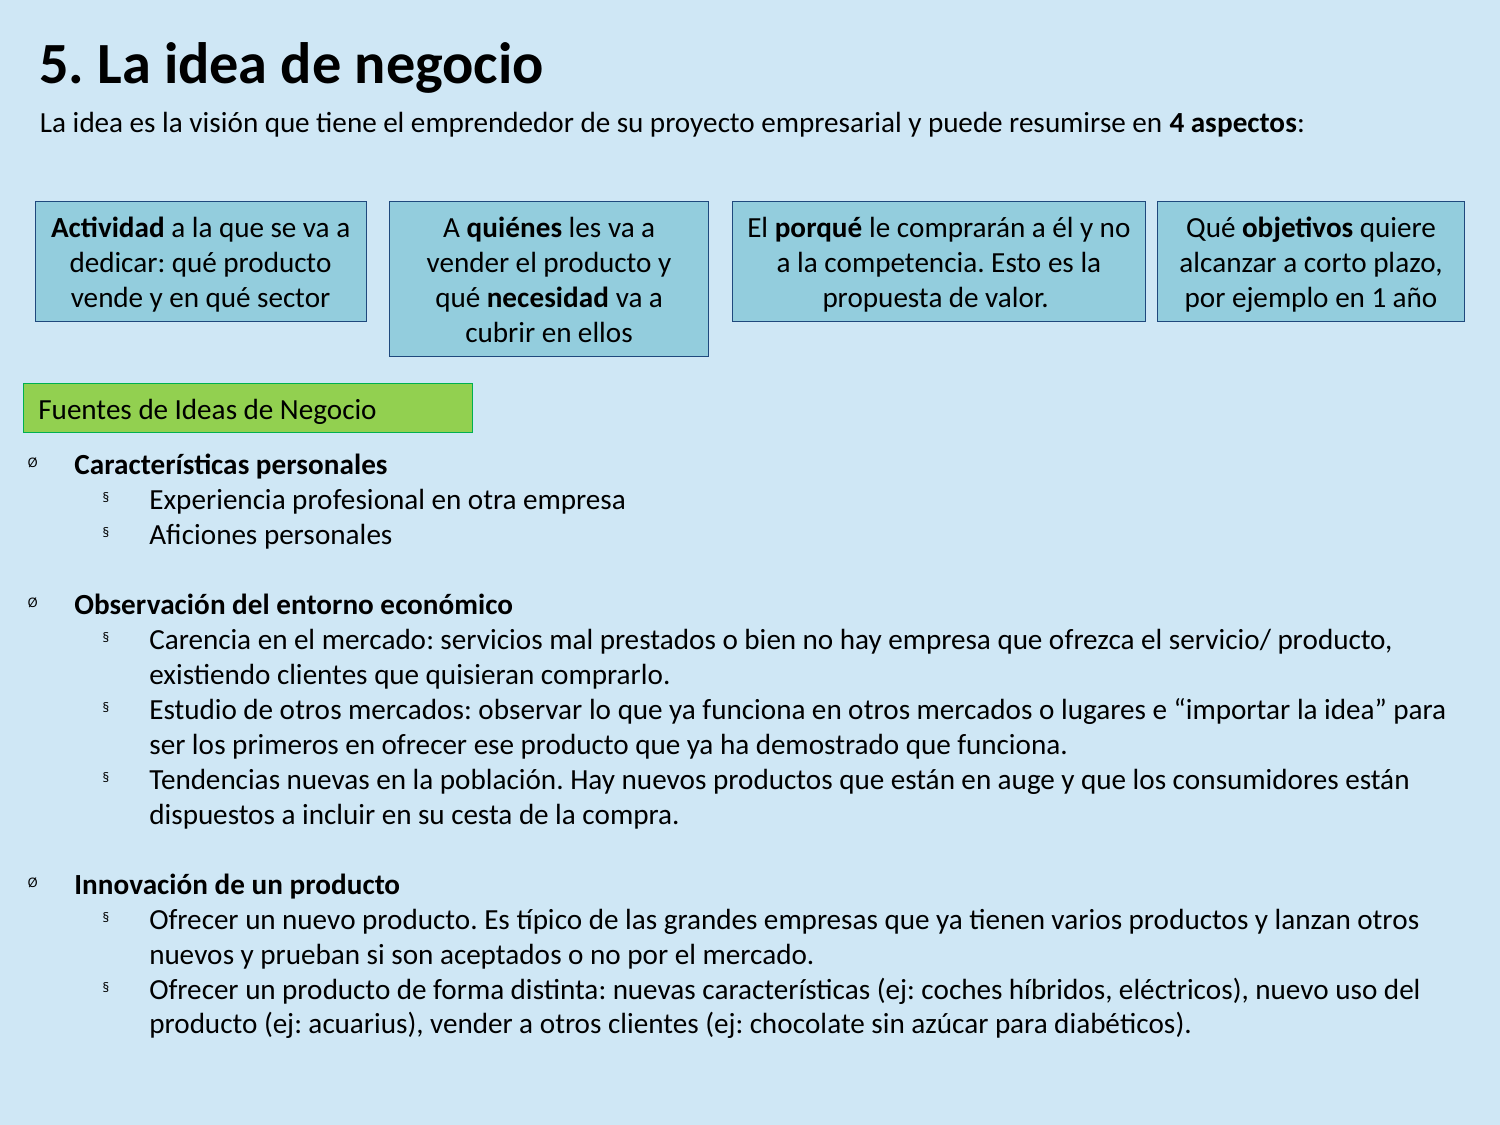

5. La idea de negocio
La idea es la visión que tiene el emprendedor de su proyecto empresarial y puede resumirse en 4 aspectos:
Actividad a la que se va a dedicar: qué producto vende y en qué sector
A quiénes les va a vender el producto y qué necesidad va a cubrir en ellos
El porqué le comprarán a él y no a la competencia. Esto es la propuesta de valor.
Qué objetivos quiere alcanzar a corto plazo, por ejemplo en 1 año
Fuentes de Ideas de Negocio
Características personales
Experiencia profesional en otra empresa
Aficiones personales
Observación del entorno económico
Carencia en el mercado: servicios mal prestados o bien no hay empresa que ofrezca el servicio/ producto, existiendo clientes que quisieran comprarlo.
Estudio de otros mercados: observar lo que ya funciona en otros mercados o lugares e “importar la idea” para ser los primeros en ofrecer ese producto que ya ha demostrado que funciona.
Tendencias nuevas en la población. Hay nuevos productos que están en auge y que los consumidores están dispuestos a incluir en su cesta de la compra.
Innovación de un producto
Ofrecer un nuevo producto. Es típico de las grandes empresas que ya tienen varios productos y lanzan otros nuevos y prueban si son aceptados o no por el mercado.
Ofrecer un producto de forma distinta: nuevas características (ej: coches híbridos, eléctricos), nuevo uso del producto (ej: acuarius), vender a otros clientes (ej: chocolate sin azúcar para diabéticos).